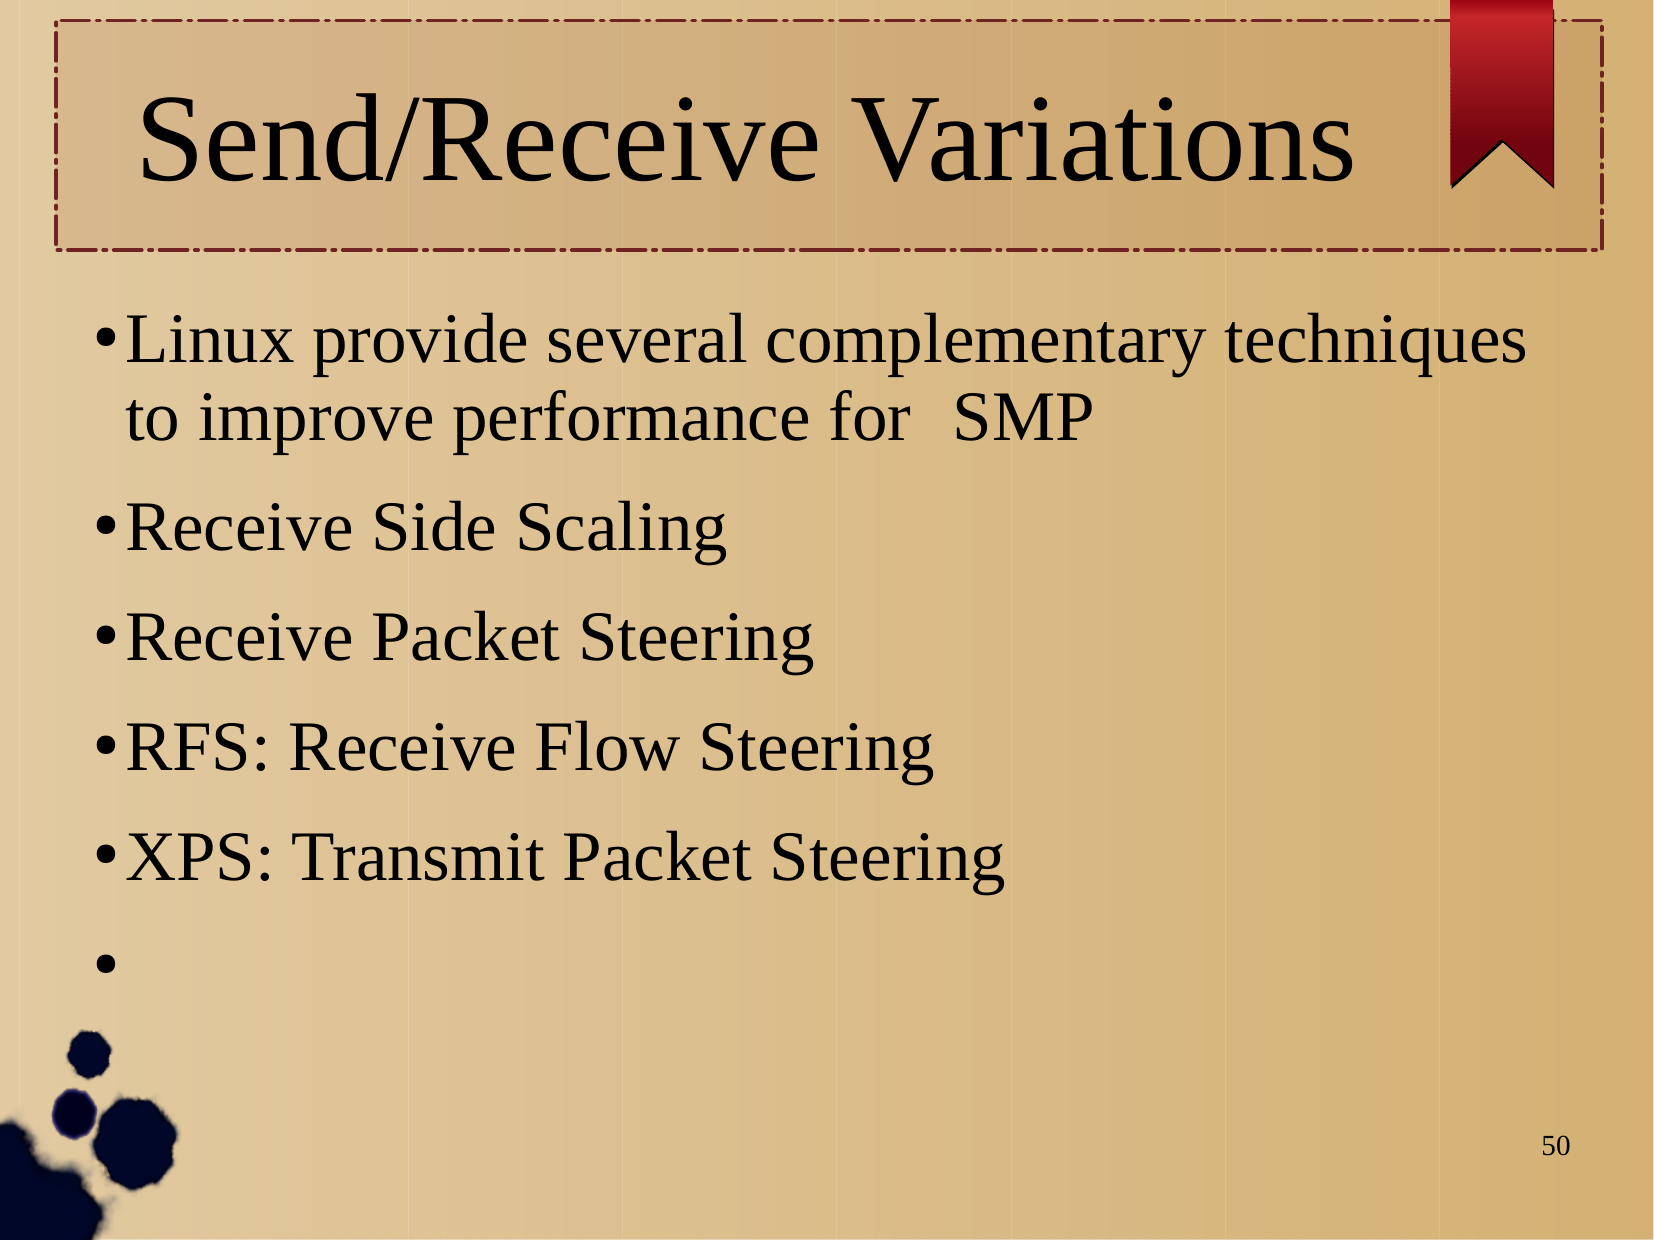

# Send/Receive Variations
Linux provide several complementary techniques to improve performance for	 SMP
Receive Side Scaling
Receive Packet Steering
RFS: Receive Flow Steering
XPS: Transmit Packet Steering
50